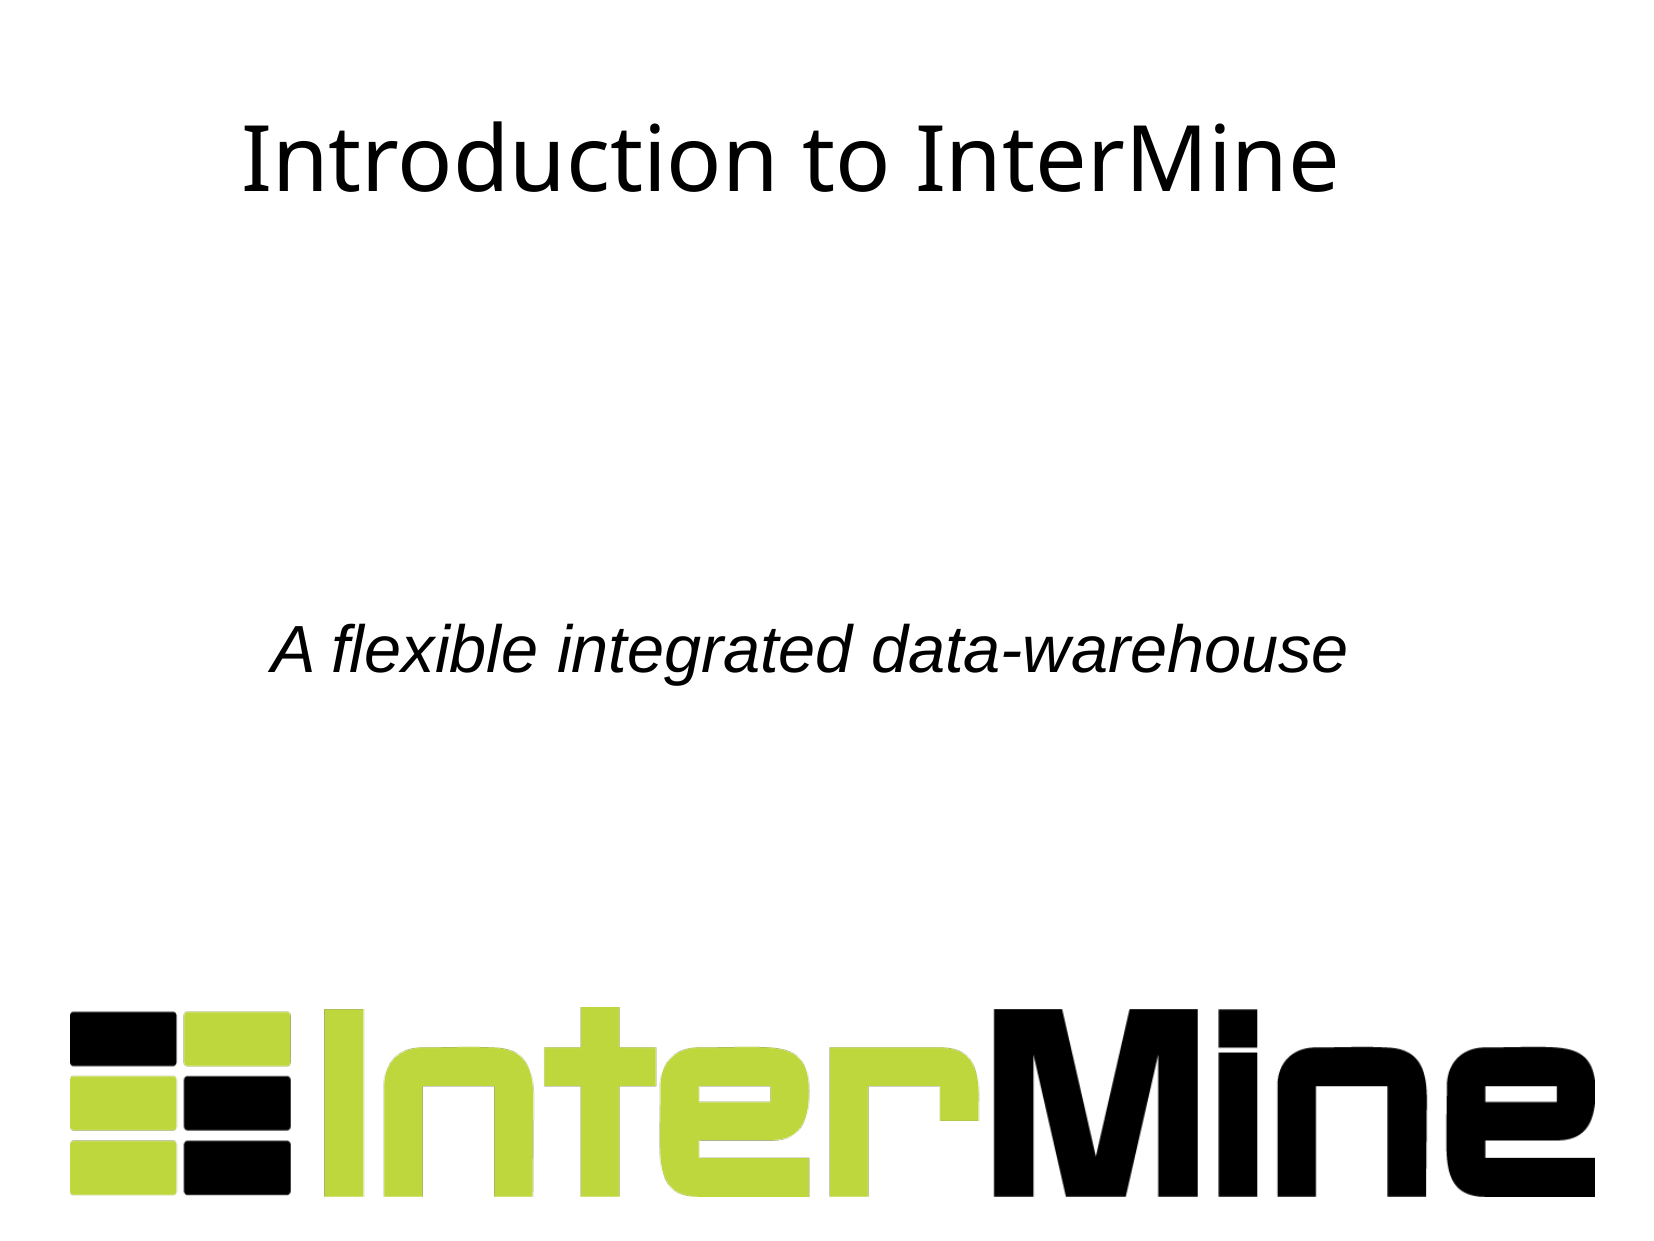

# Introduction to InterMine
A flexible integrated data-warehouse